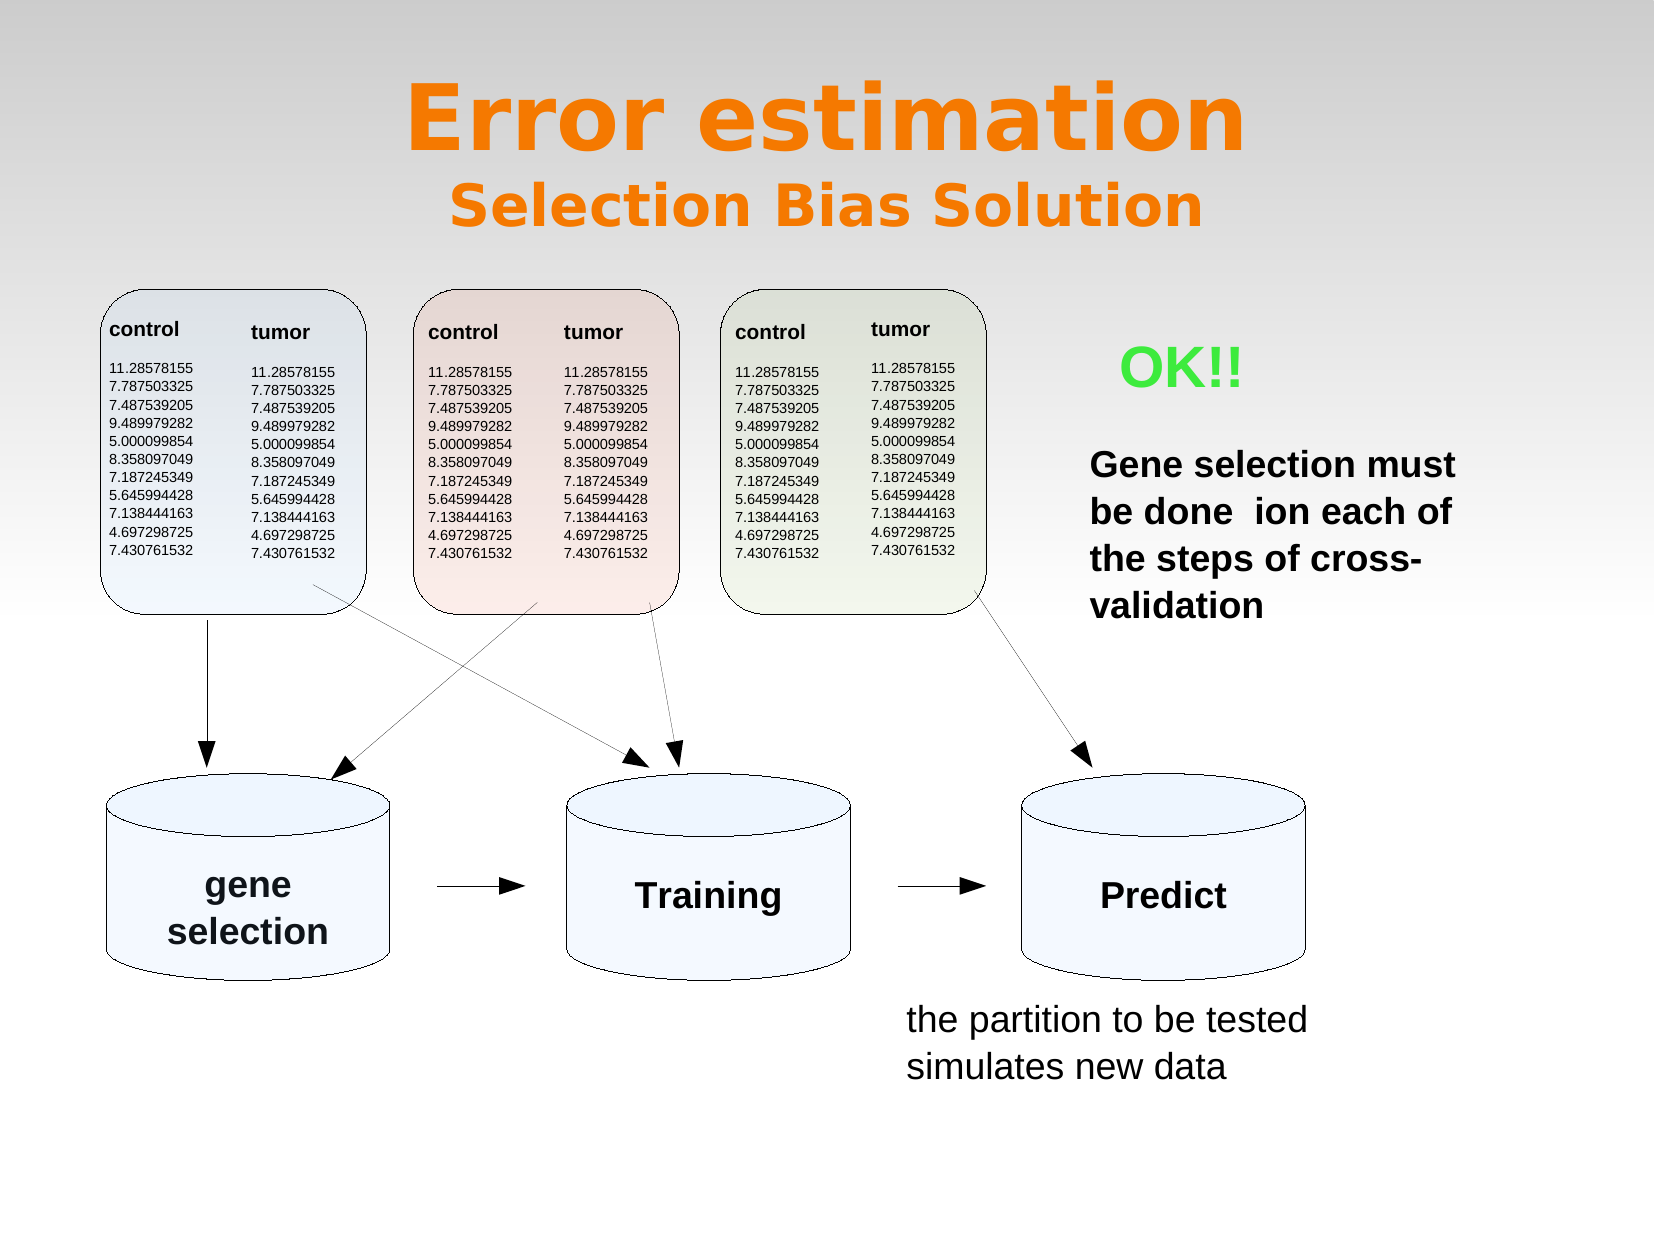

# Error estimation Selection Bias Solution
control
11.28578155
7.787503325
7.487539205
9.489979282
5.000099854
8.358097049
7.187245349
5.645994428
7.138444163
4.697298725
7.430761532
tumor
11.28578155
7.787503325
7.487539205
9.489979282
5.000099854
8.358097049
7.187245349
5.645994428
7.138444163
4.697298725
7.430761532
tumor
11.28578155
7.787503325
7.487539205
9.489979282
5.000099854
8.358097049
7.187245349
5.645994428
7.138444163
4.697298725
7.430761532
control
11.28578155
7.787503325
7.487539205
9.489979282
5.000099854
8.358097049
7.187245349
5.645994428
7.138444163
4.697298725
7.430761532
tumor
11.28578155
7.787503325
7.487539205
9.489979282
5.000099854
8.358097049
7.187245349
5.645994428
7.138444163
4.697298725
7.430761532
control
11.28578155
7.787503325
7.487539205
9.489979282
5.000099854
8.358097049
7.187245349
5.645994428
7.138444163
4.697298725
7.430761532
OK!!
Gene selection must be done ion each of the steps of cross-validation
Training
Predict
gene selection
the partition to be tested simulates new data